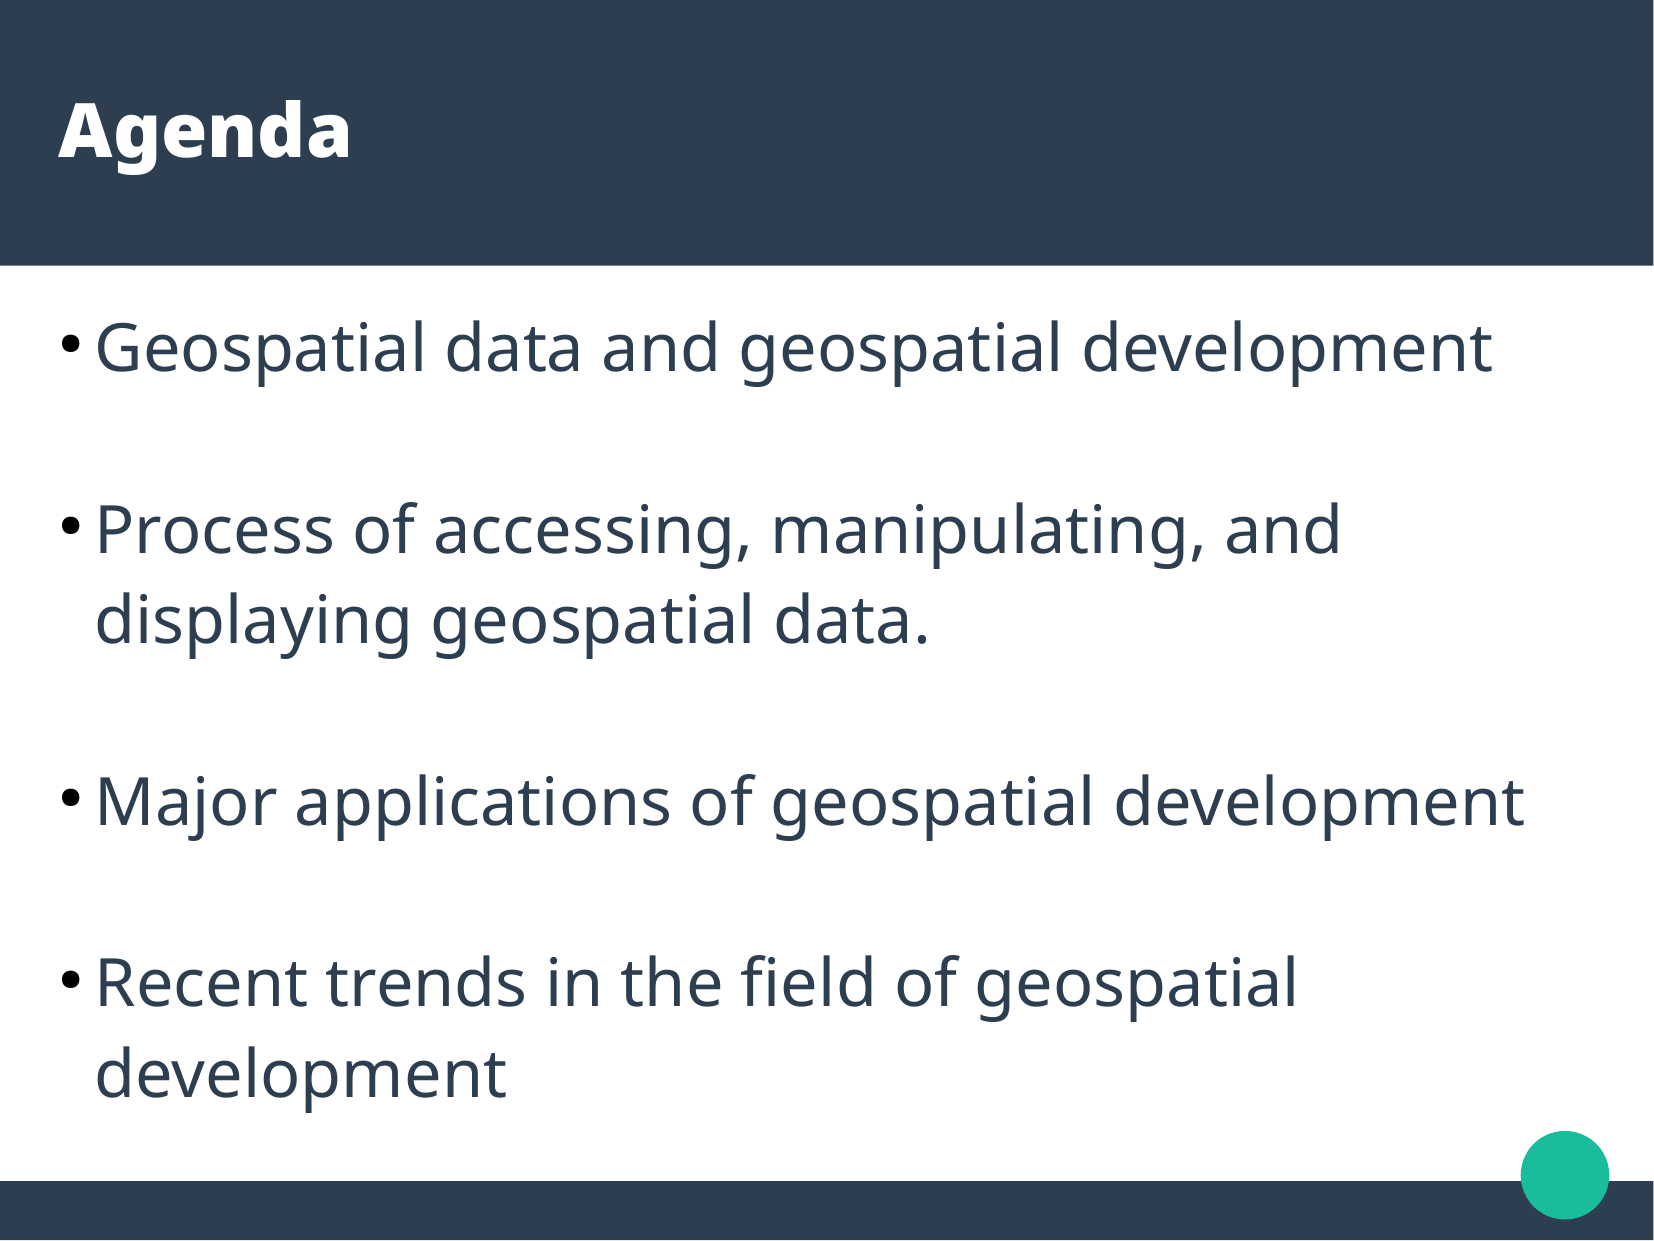

# Agenda
Geospatial data and geospatial development
Process of accessing, manipulating, and displaying geospatial data.
Major applications of geospatial development
Recent trends in the field of geospatial development